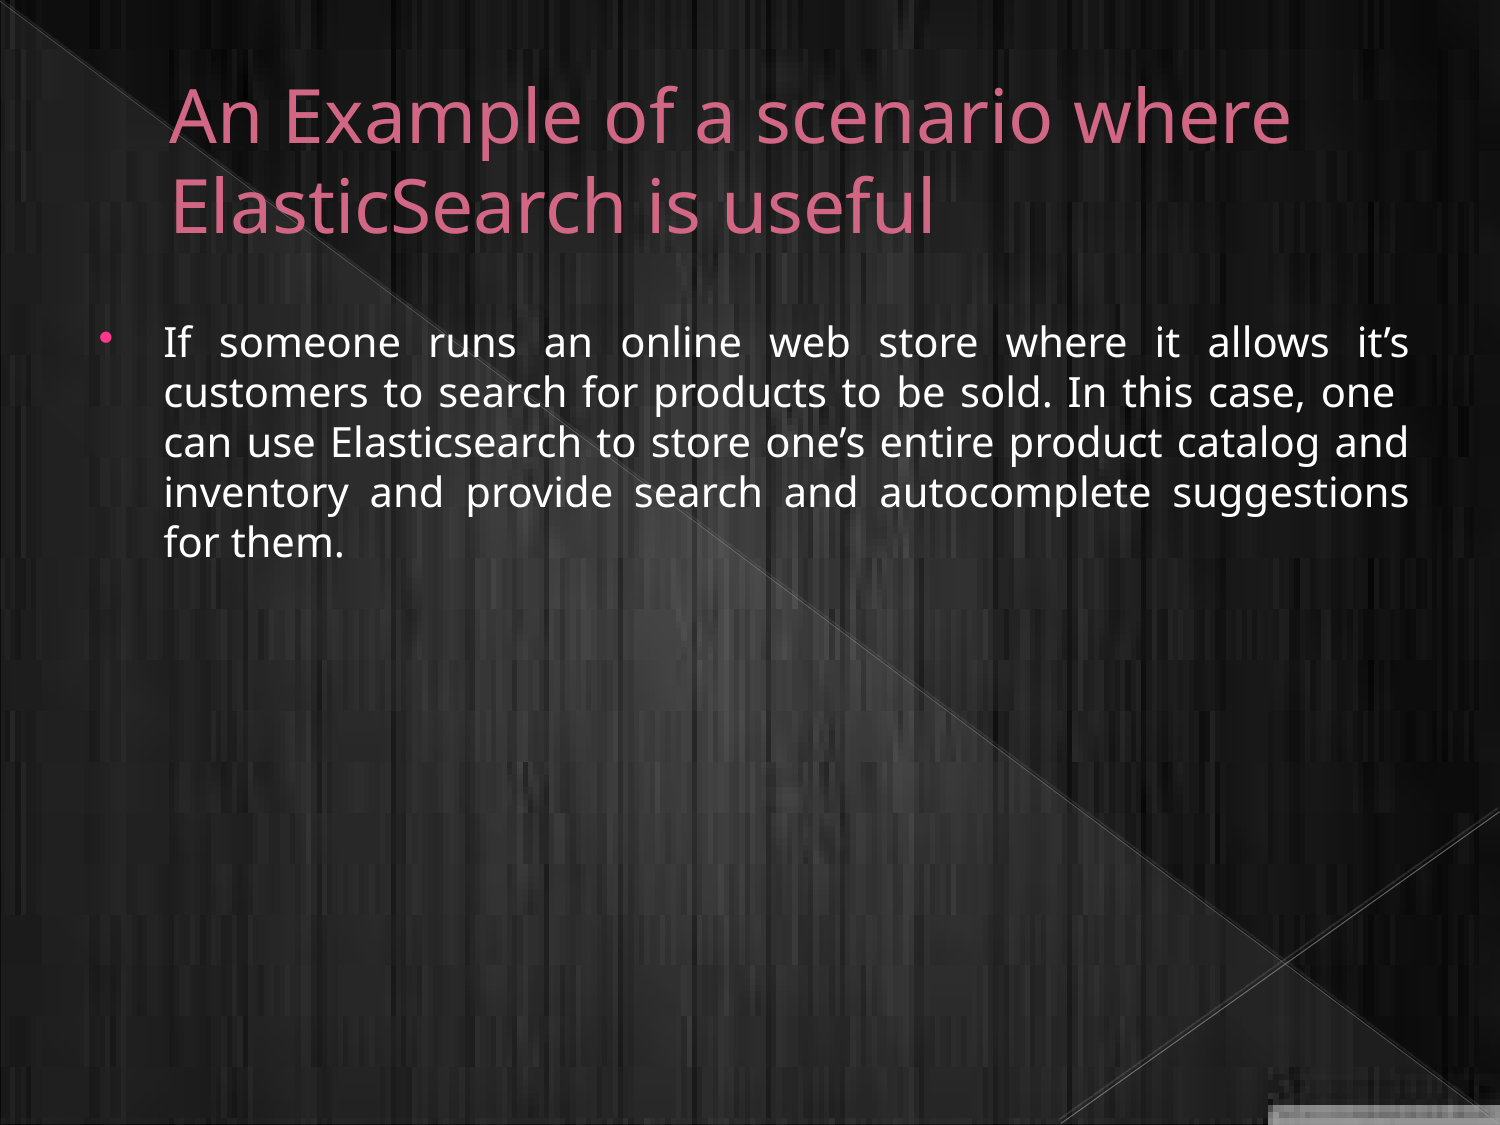

# An Example of a scenario where ElasticSearch is useful
If someone runs an online web store where it allows it’s customers to search for products to be sold. In this case, one can use Elasticsearch to store one’s entire product catalog and inventory and provide search and autocomplete suggestions for them.